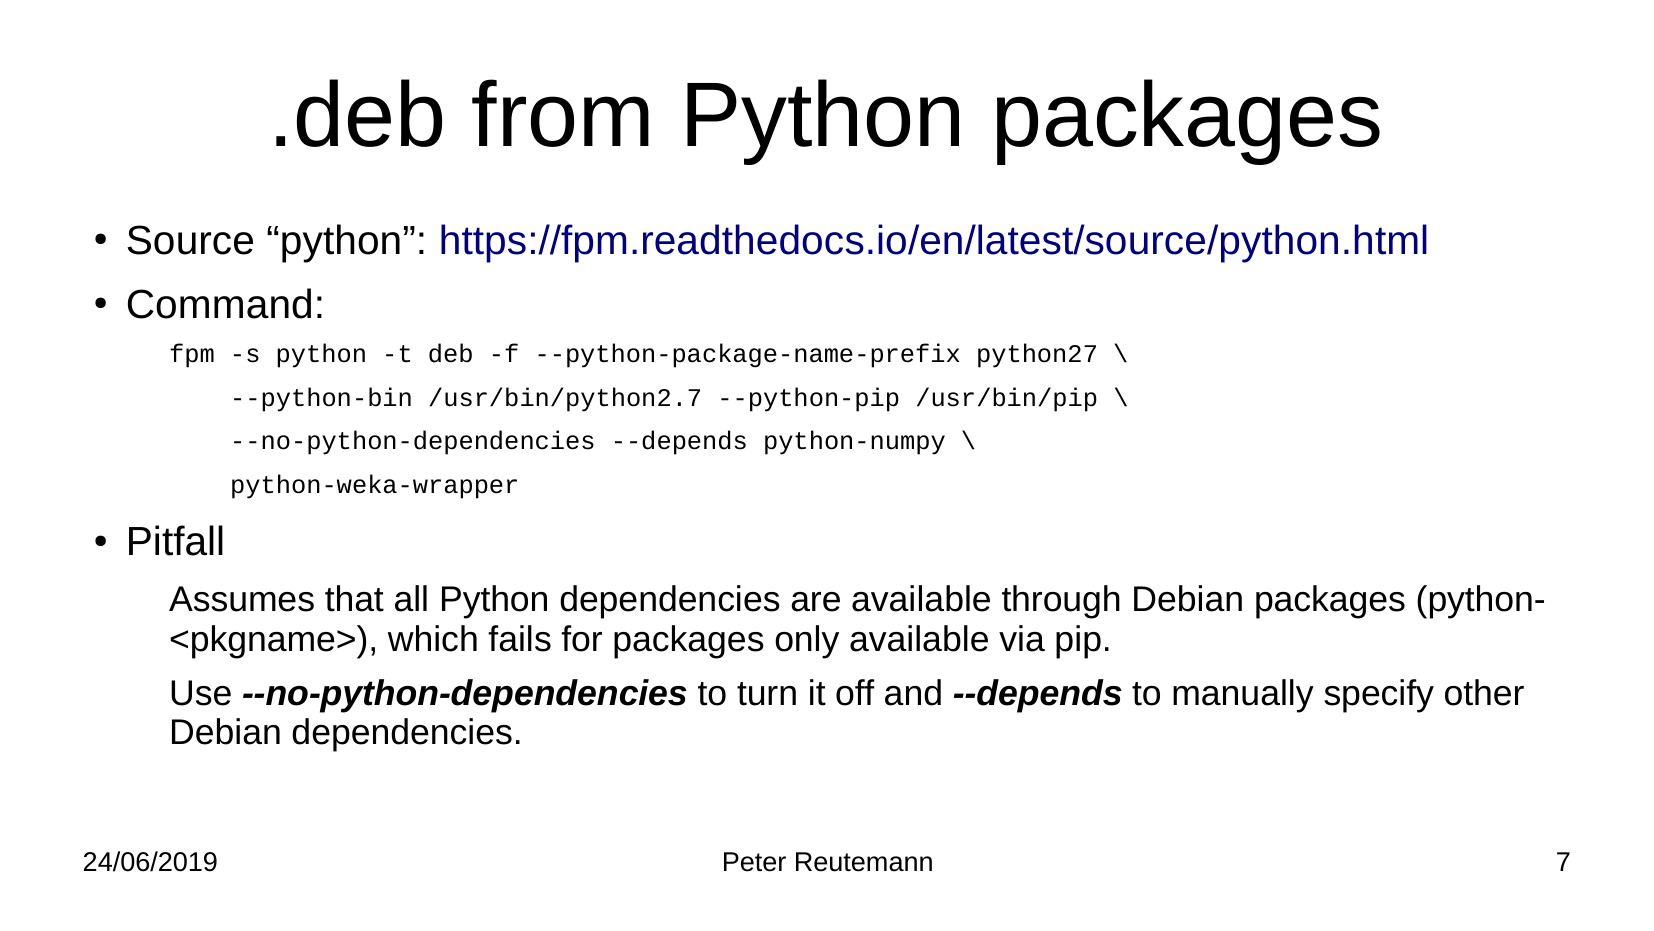

# .deb from Python packages
Source “python”: https://fpm.readthedocs.io/en/latest/source/python.html
Command:
fpm -s python -t deb -f --python-package-name-prefix python27 \
 --python-bin /usr/bin/python2.7 --python-pip /usr/bin/pip \
 --no-python-dependencies --depends python-numpy \
 python-weka-wrapper
Pitfall
Assumes that all Python dependencies are available through Debian packages (python-<pkgname>), which fails for packages only available via pip.
Use --no-python-dependencies to turn it off and --depends to manually specify other Debian dependencies.
24/06/2019
Peter Reutemann
7